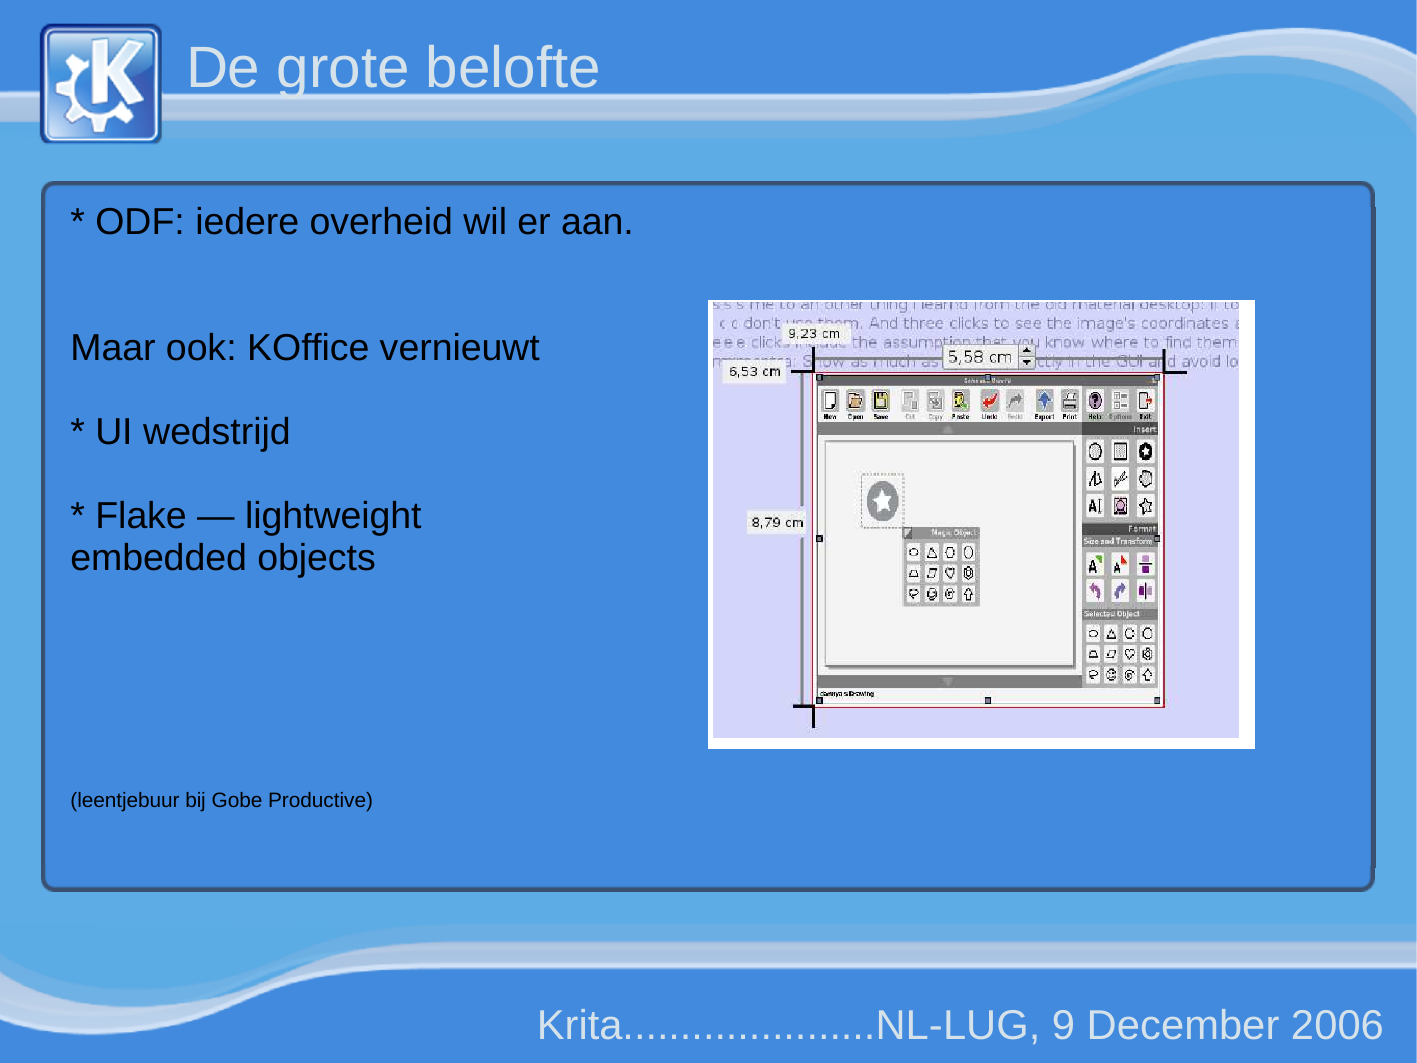

De grote belofte
* ODF: iedere overheid wil er aan.
Maar ook: KOffice vernieuwt
* UI wedstrijd
* Flake — lightweight
embedded objects
(leentjebuur bij Gobe Productive)